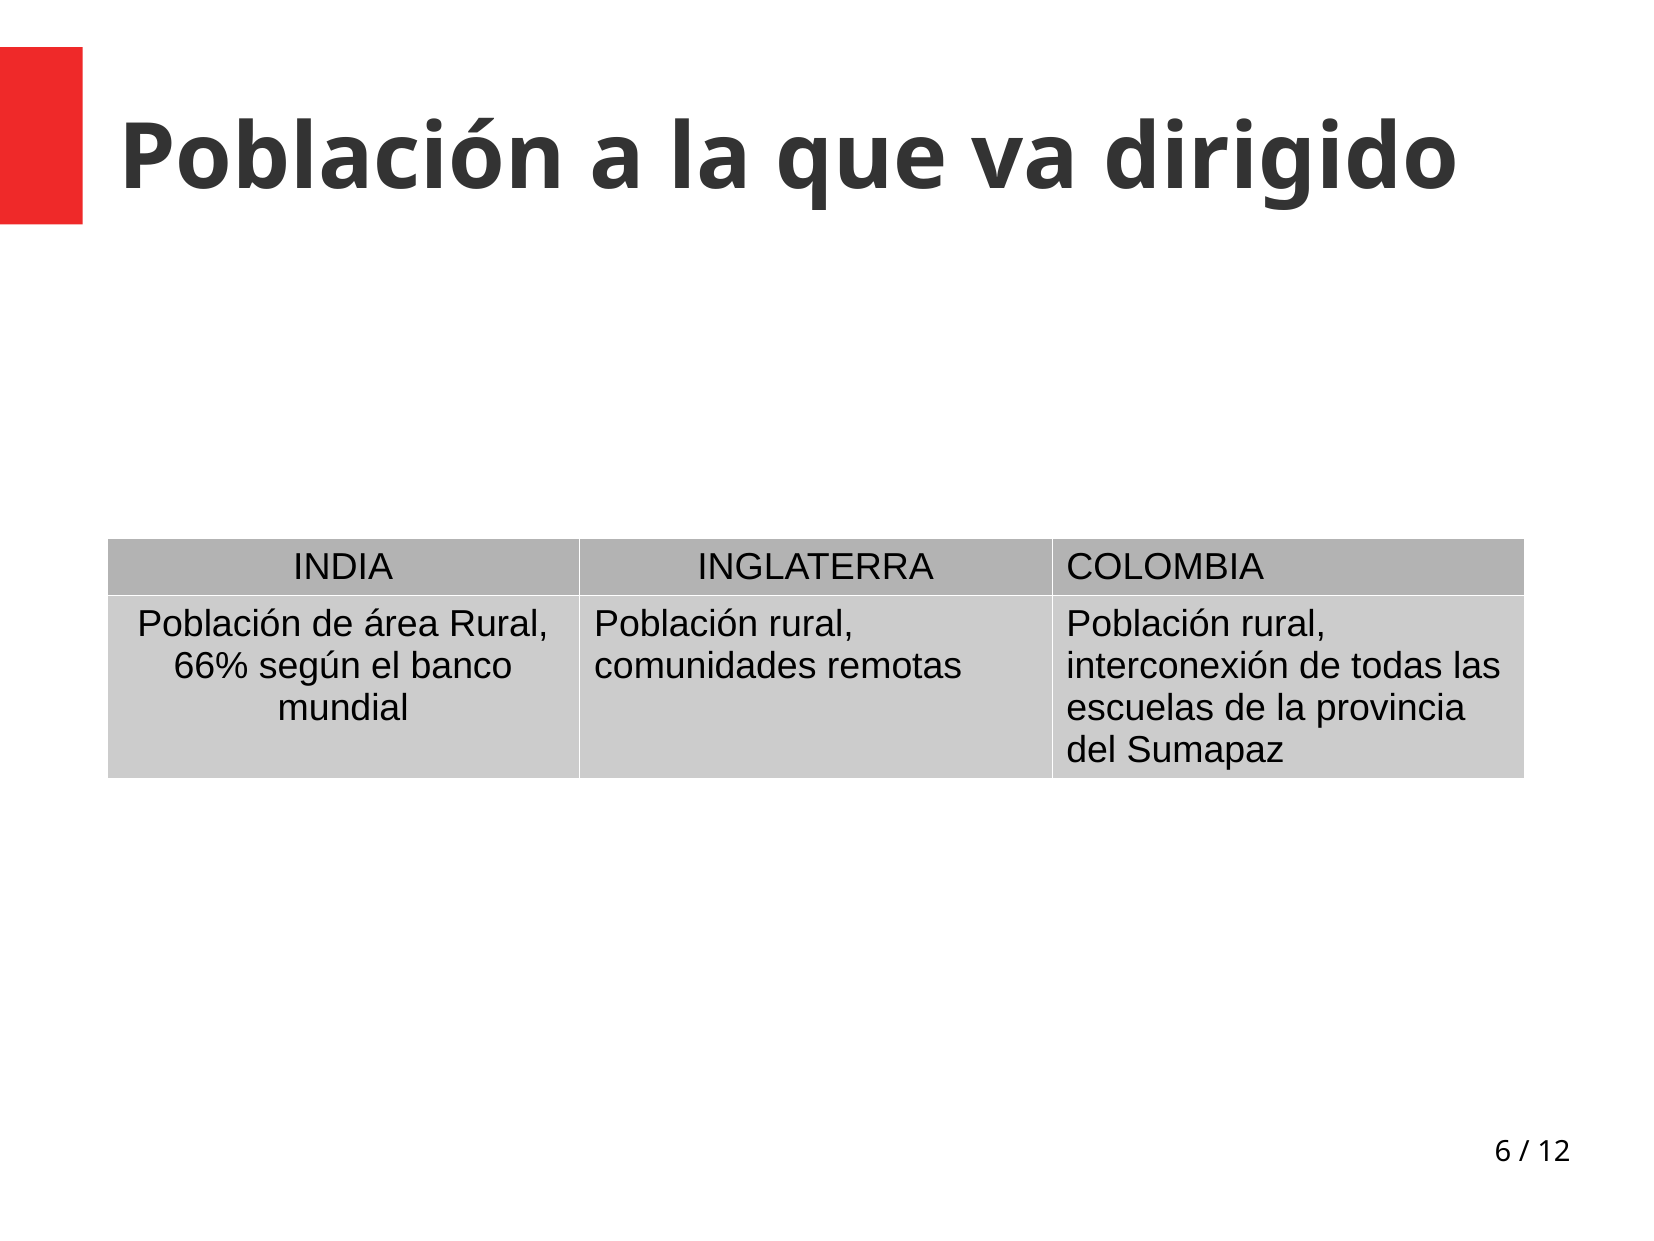

# Población a la que va dirigido
| INDIA | INGLATERRA | COLOMBIA |
| --- | --- | --- |
| Población de área Rural, 66% según el banco mundial | Población rural, comunidades remotas | Población rural, interconexión de todas las escuelas de la provincia del Sumapaz |
6